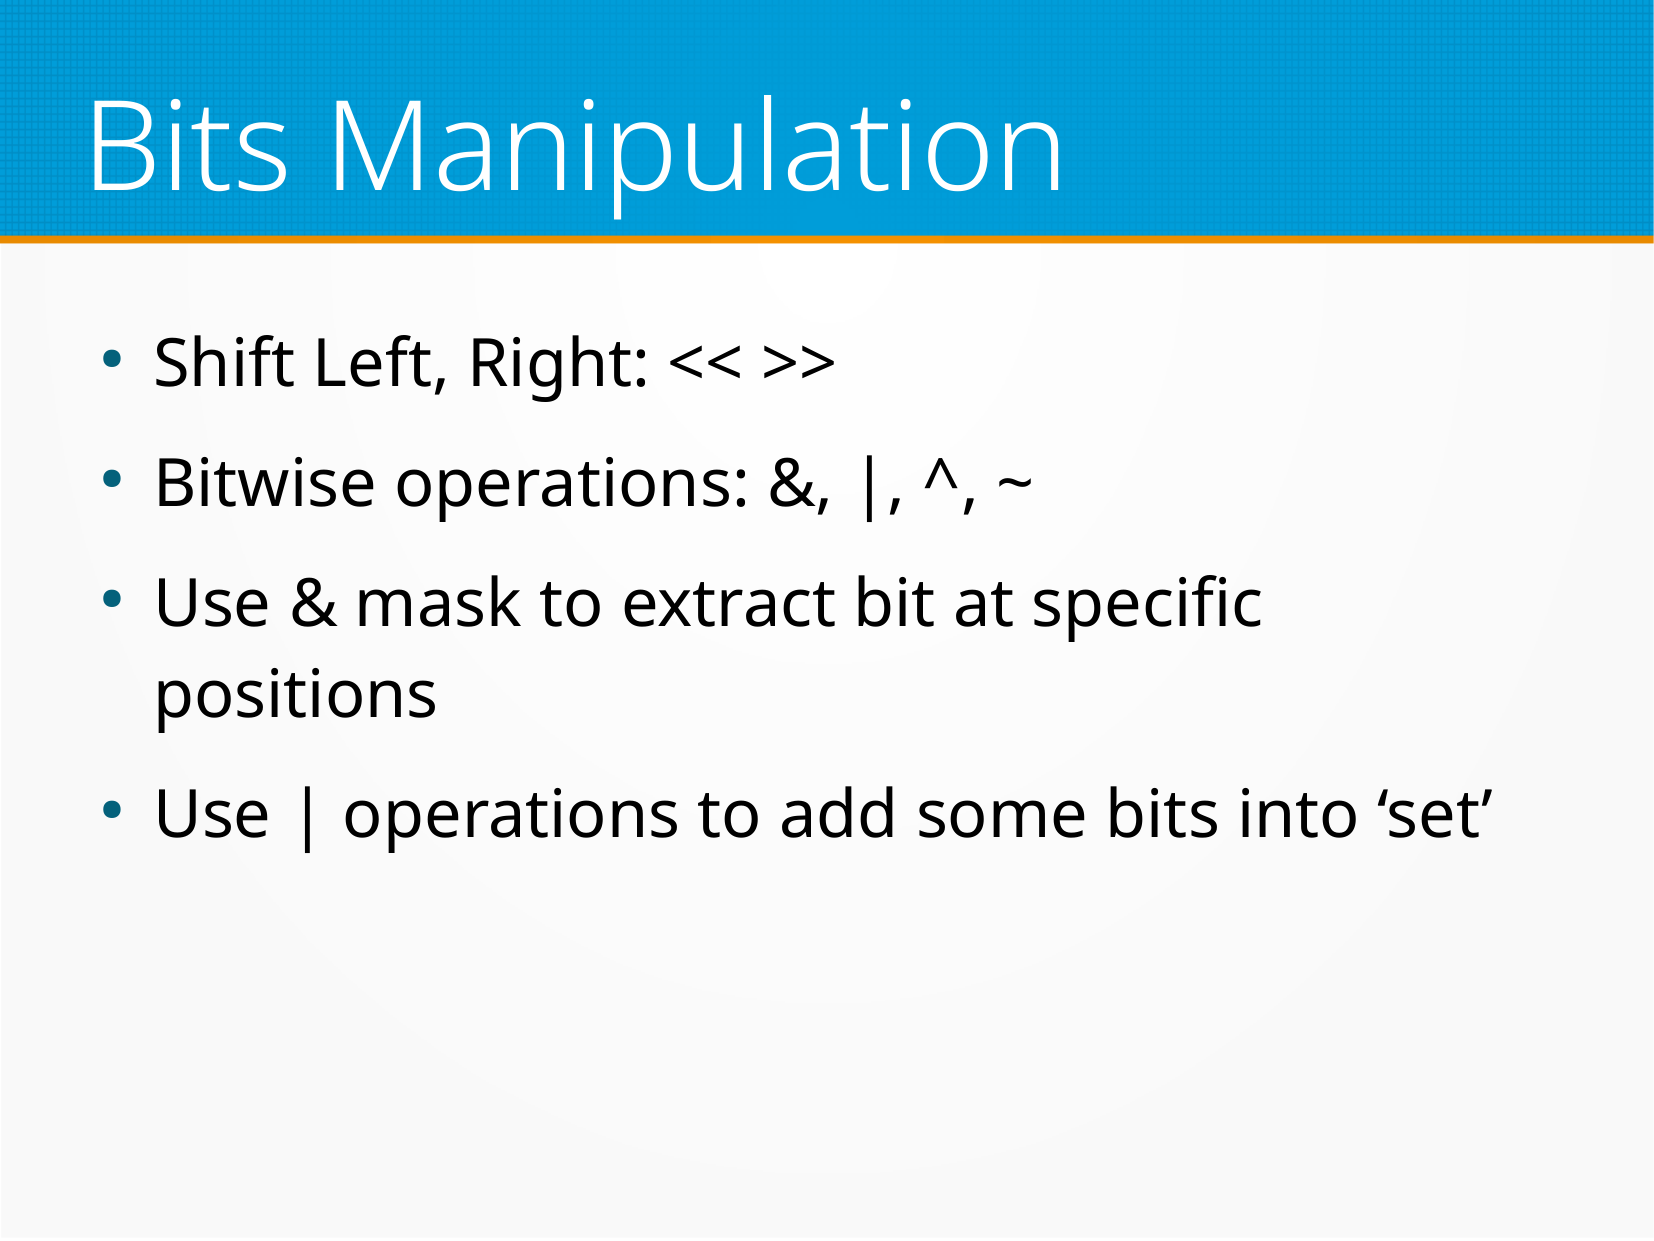

# Bits Manipulation
Shift Left, Right: << >>
Bitwise operations: &, |, ^, ~
Use & mask to extract bit at specific positions
Use | operations to add some bits into ‘set’